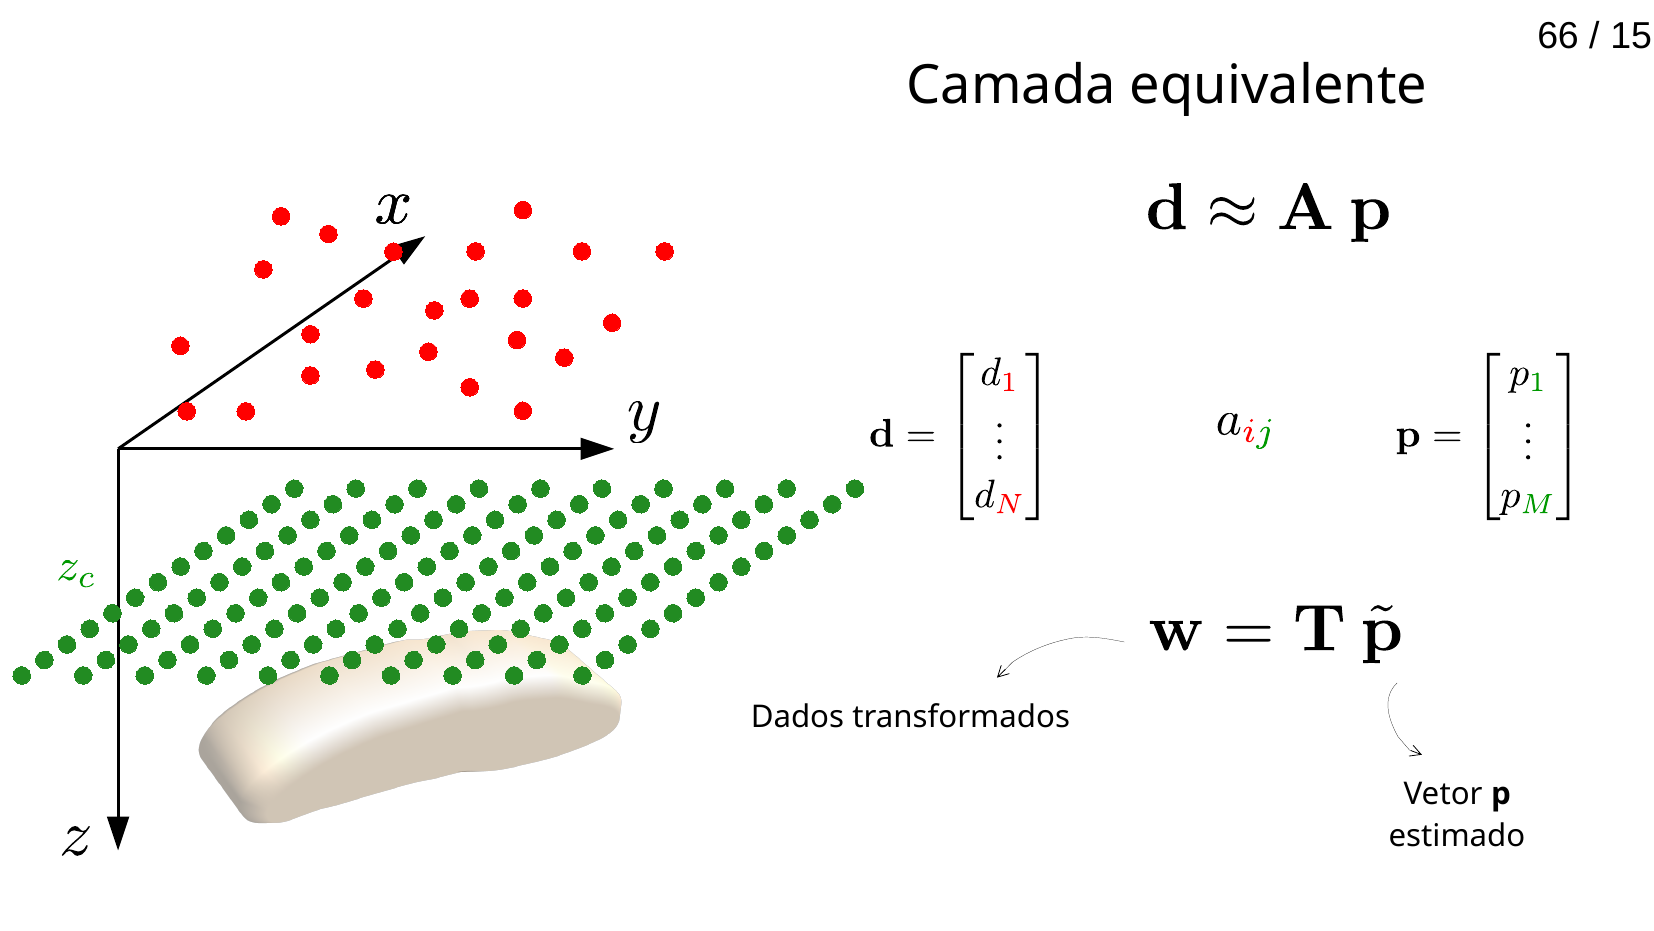

Camada equivalente
Dados transformados
Vetor p estimado